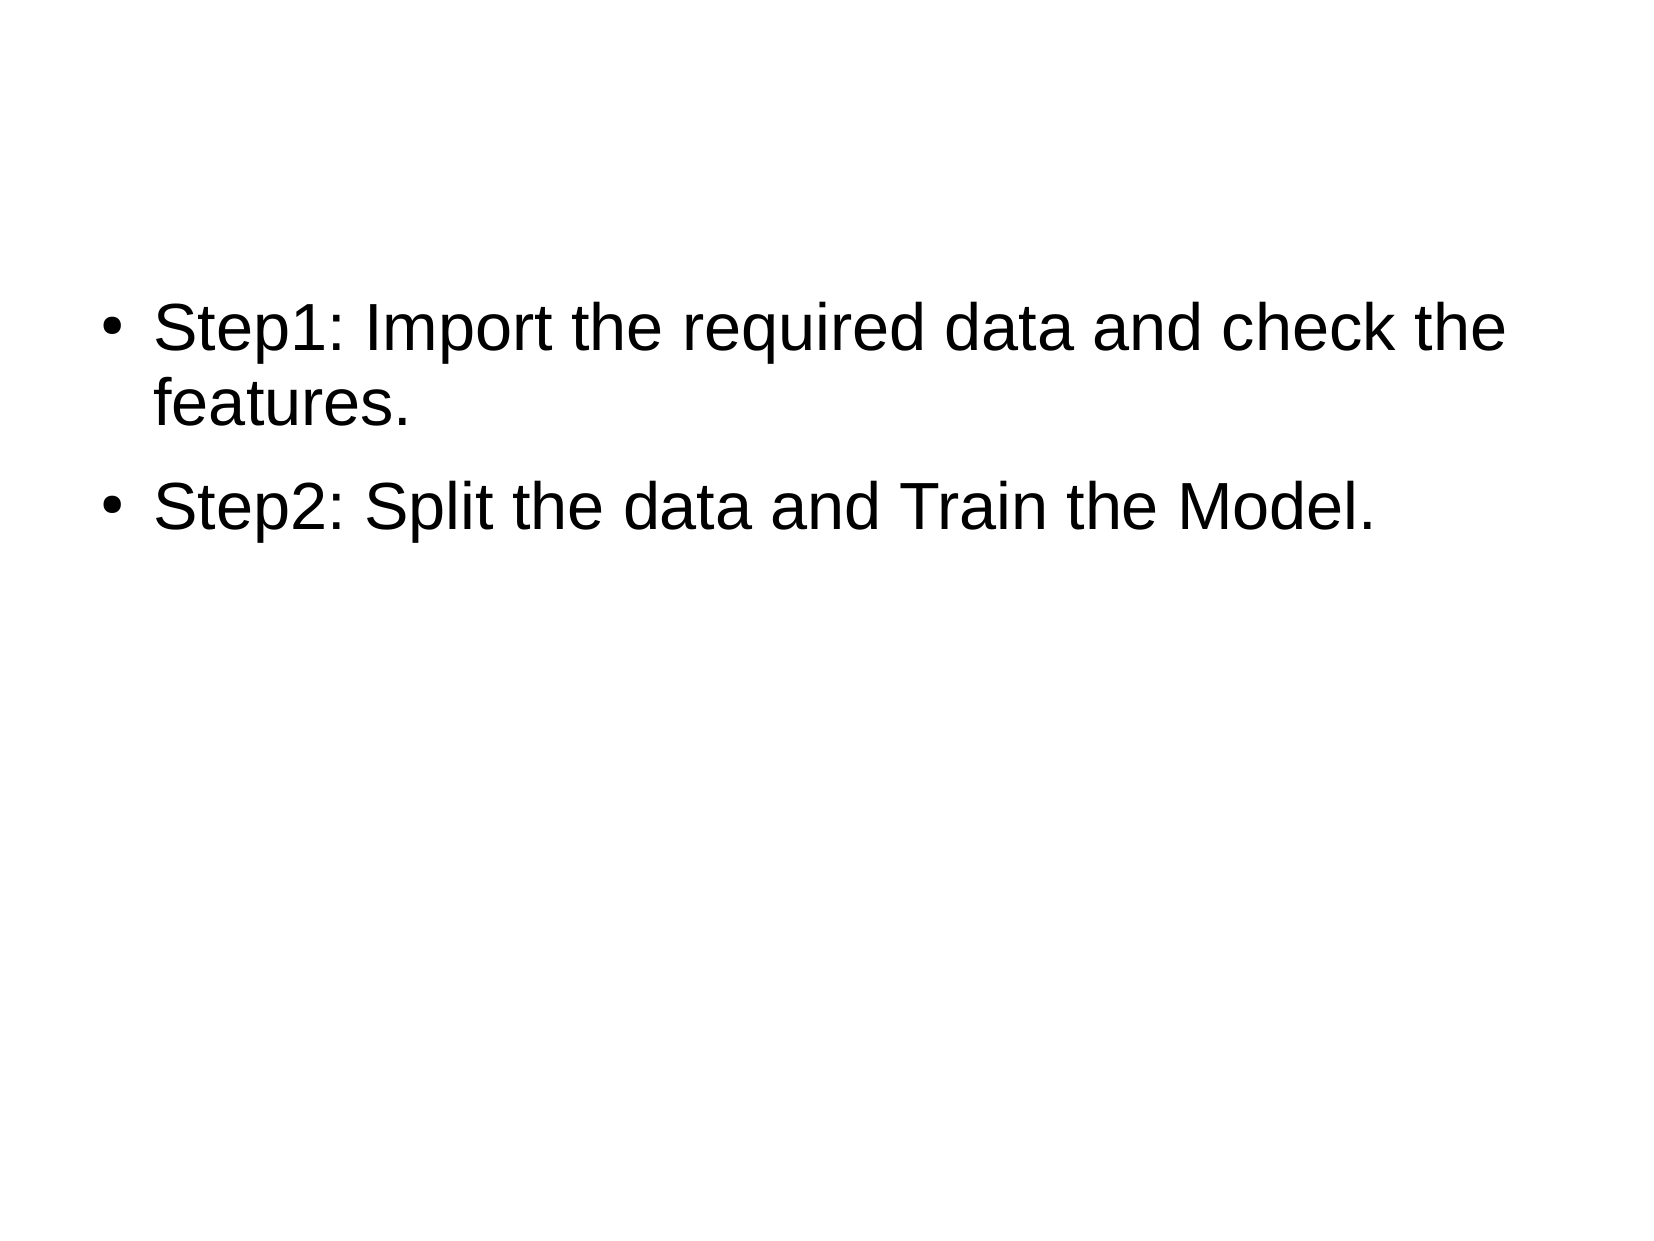

#
Step1: Import the required data and check the features.
Step2: Split the data and Train the Model.